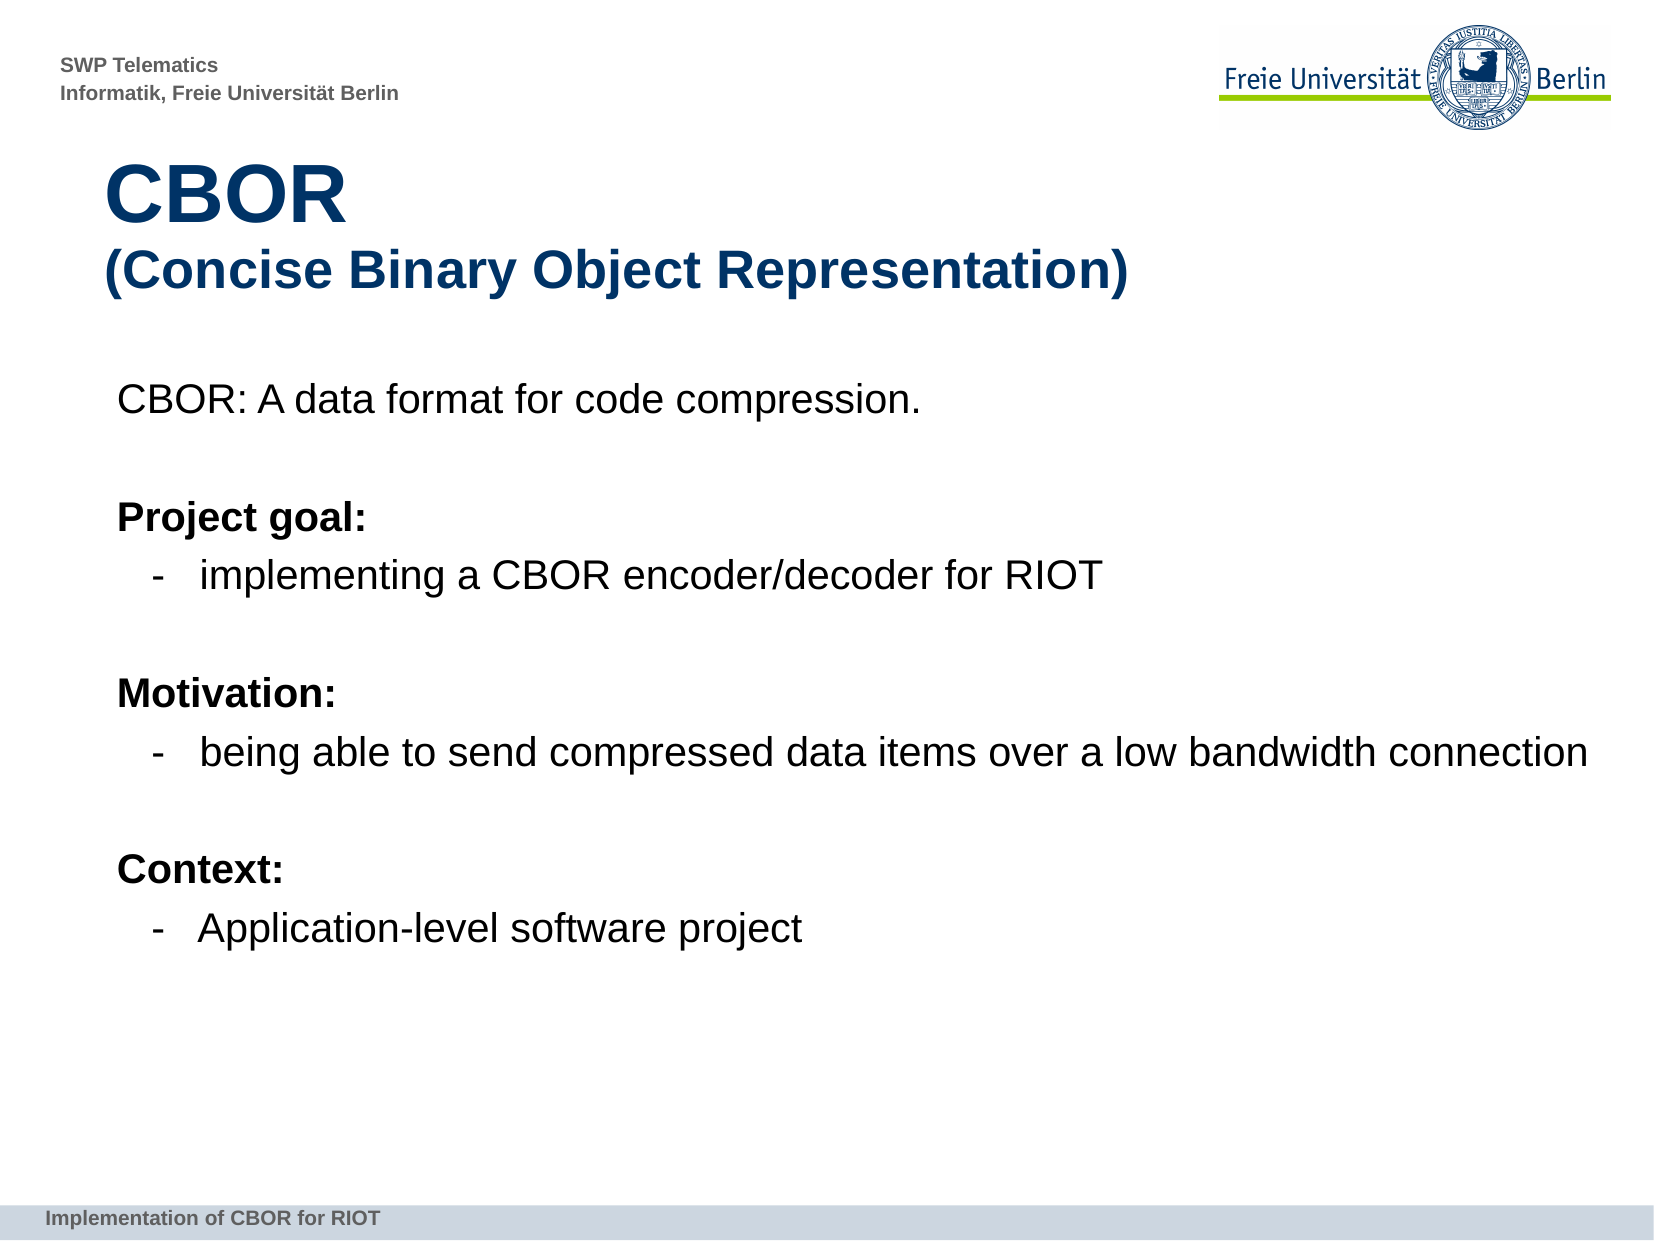

# CBOR (Concise Binary Object Representation)
CBOR: A data format for code compression.
Project goal:
 - implementing a CBOR encoder/decoder for RIOT
Motivation:
 - being able to send compressed data items over a low bandwidth connection
Context:
 - Application-level software project